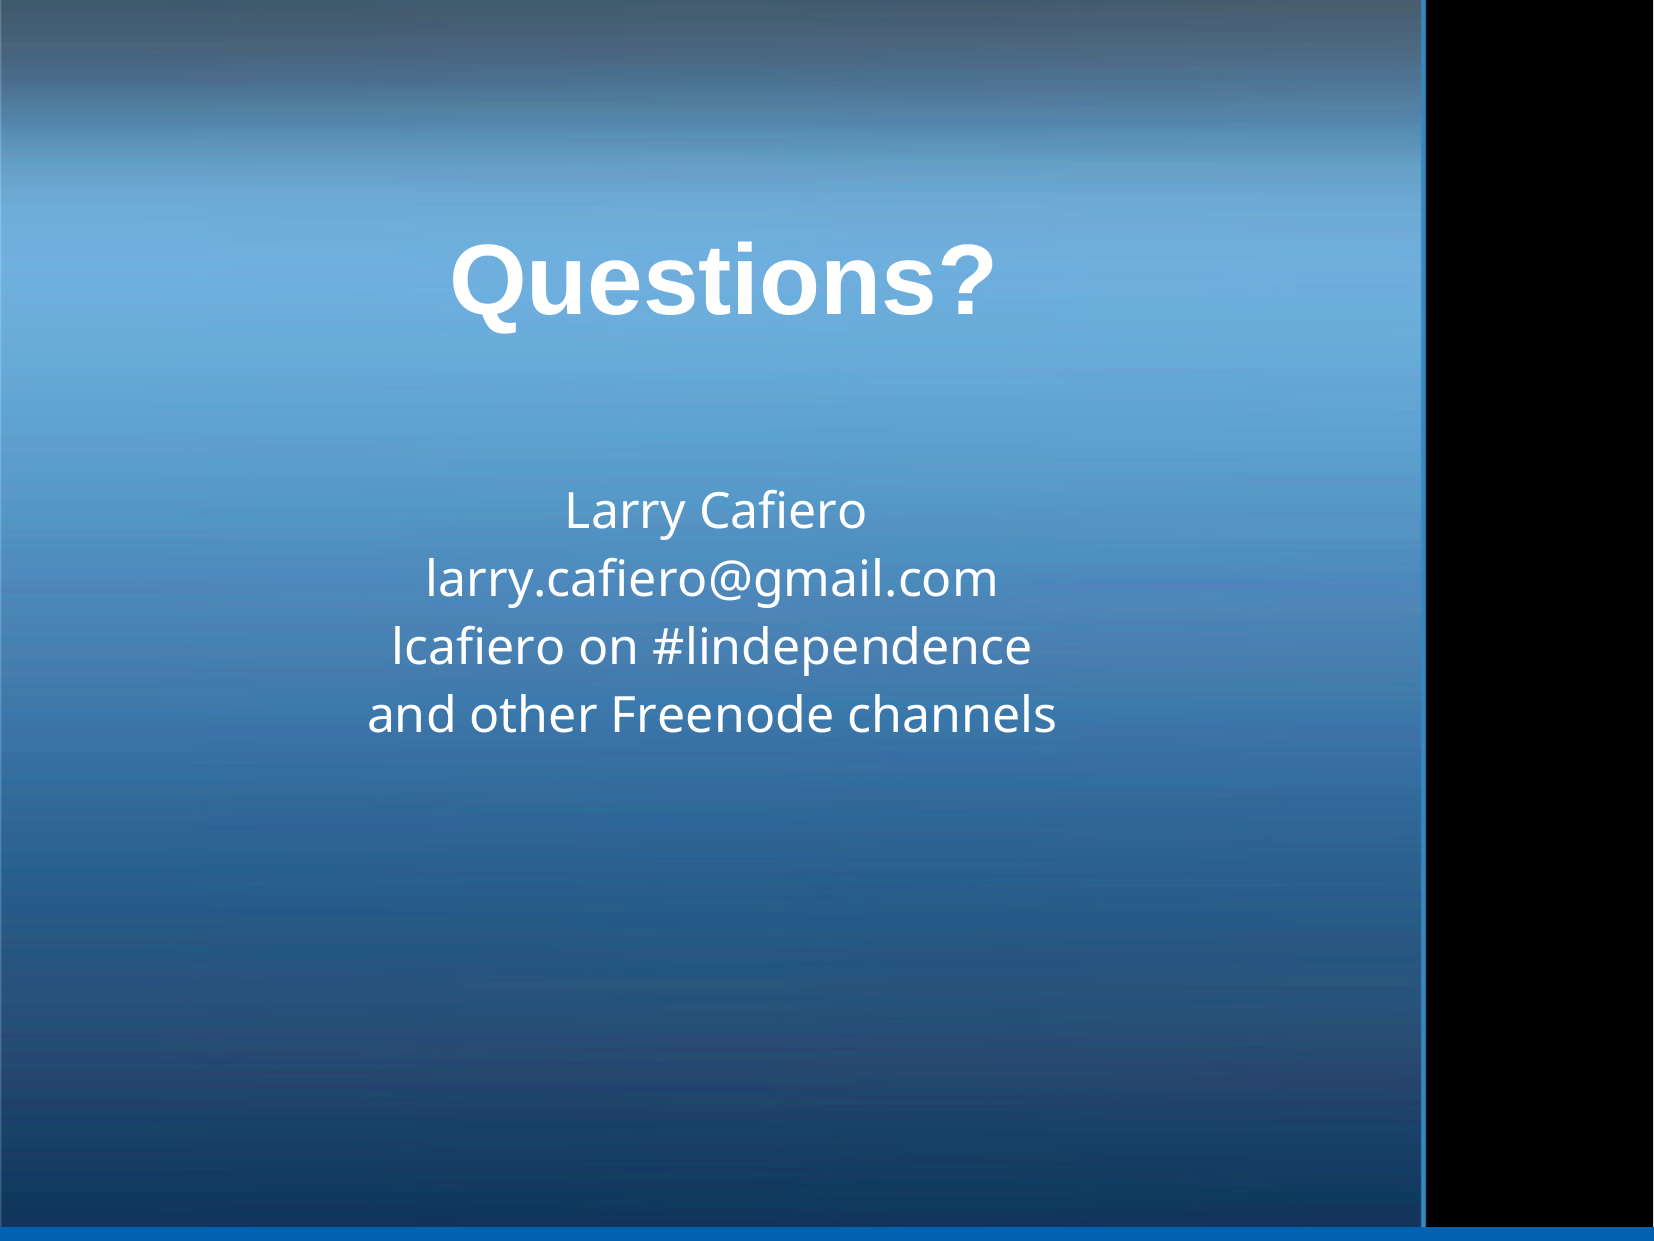

# Questions?
Larry Cafiero
larry.cafiero@gmail.com
lcafiero on #lindependence
and other Freenode channels